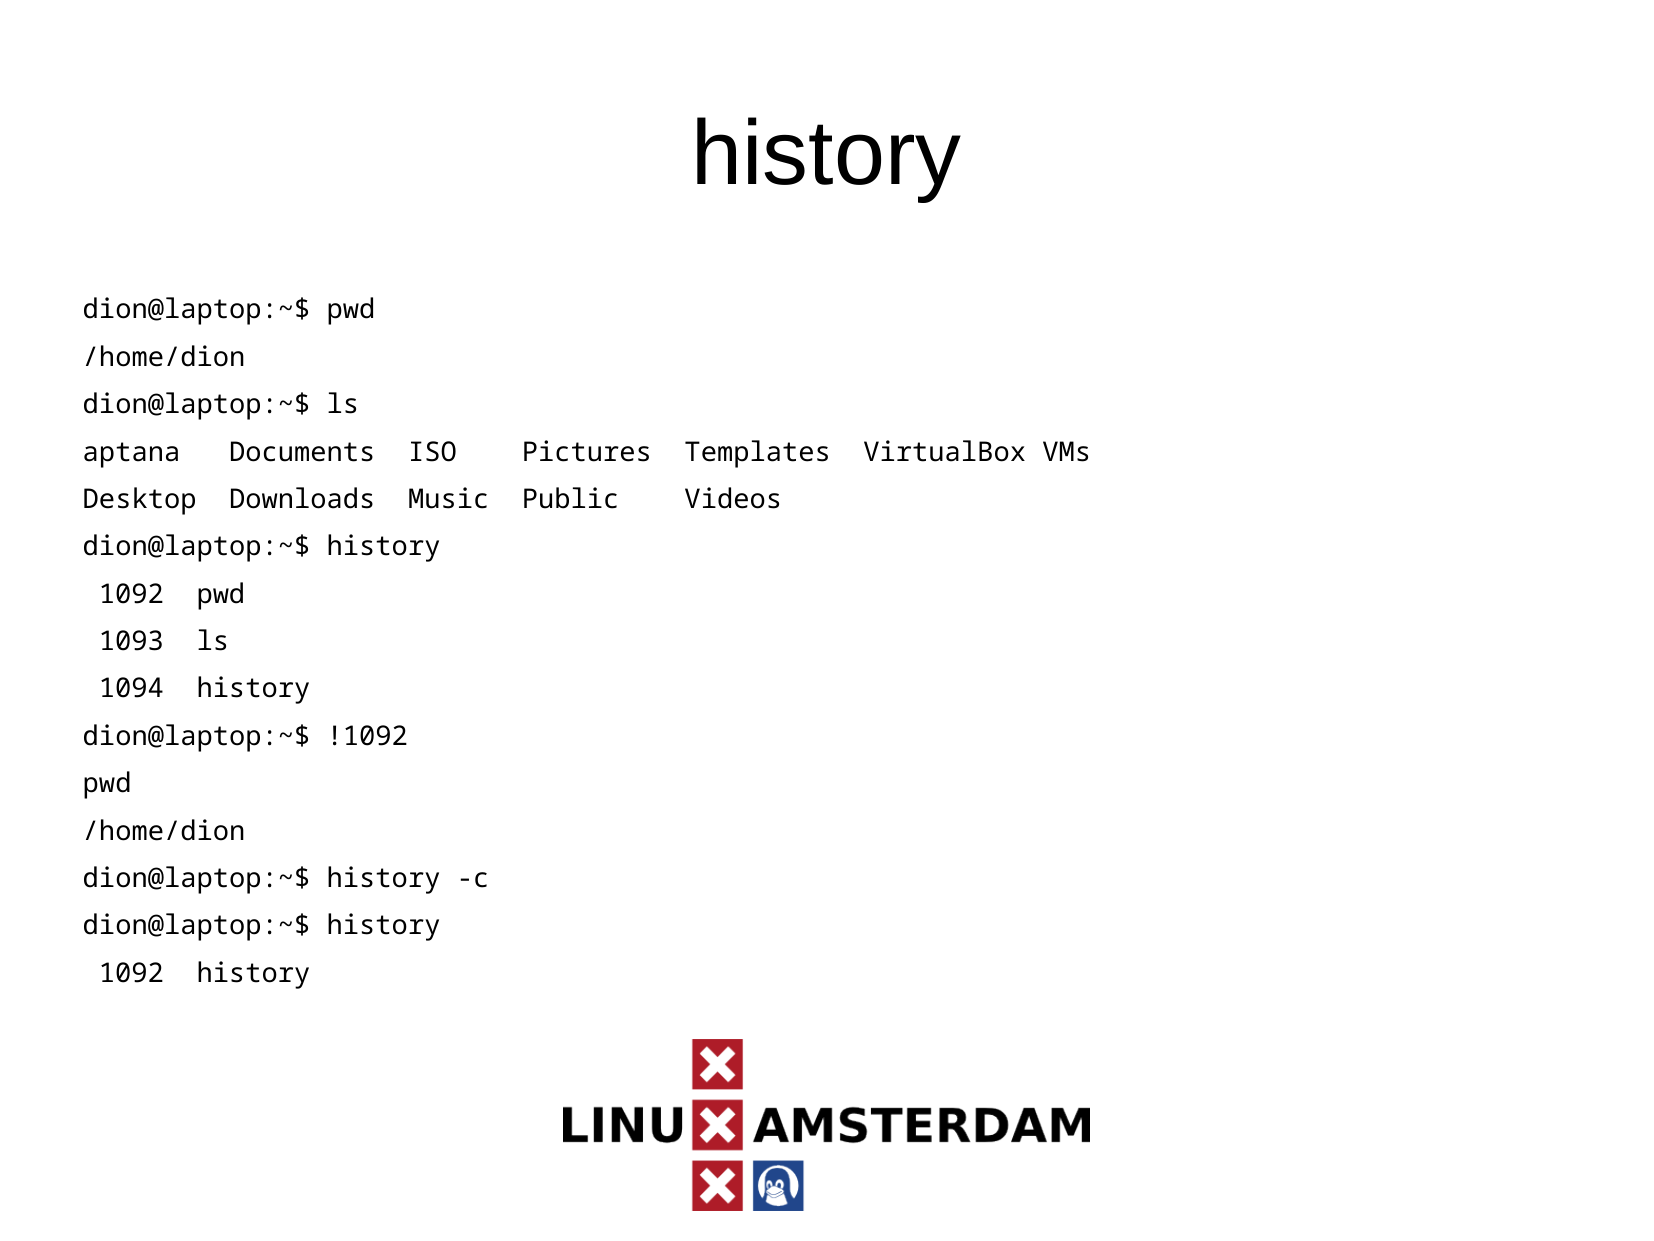

# history
dion@laptop:~$ pwd
/home/dion
dion@laptop:~$ ls
aptana Documents ISO Pictures Templates VirtualBox VMs
Desktop Downloads Music Public Videos
dion@laptop:~$ history
 1092 pwd
 1093 ls
 1094 history
dion@laptop:~$ !1092
pwd
/home/dion
dion@laptop:~$ history -c
dion@laptop:~$ history
 1092 history